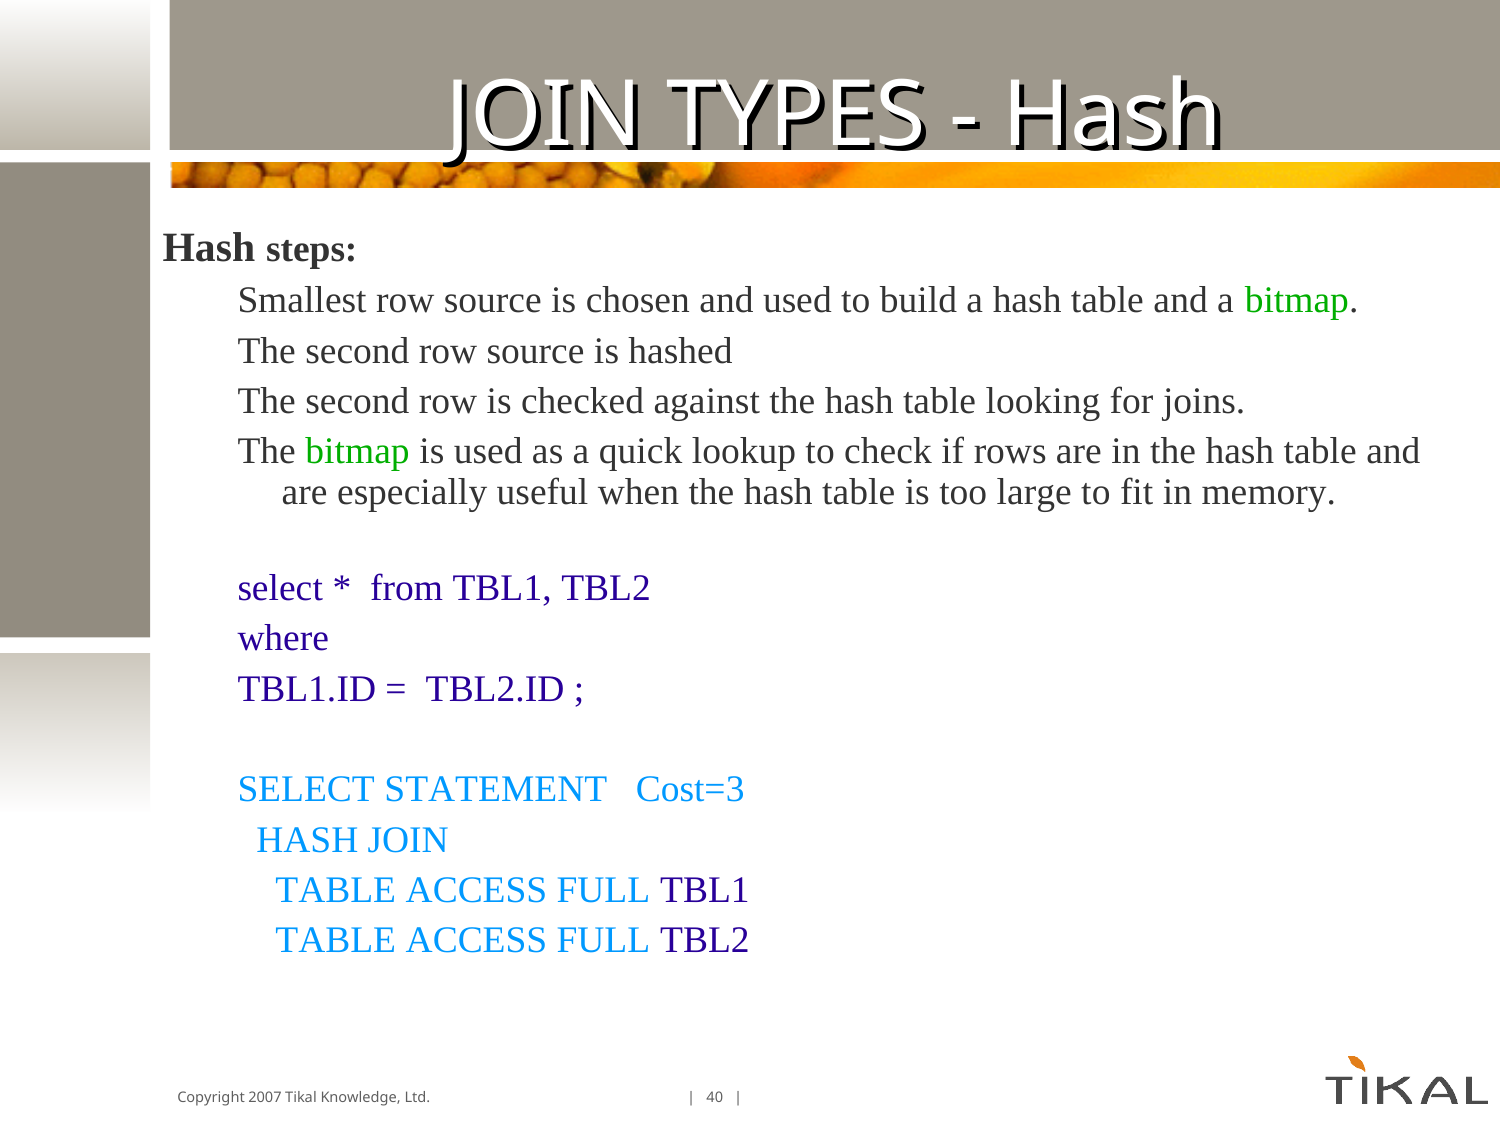

# JOIN TYPES - Hash
Hash steps:
Smallest row source is chosen and used to build a hash table and a bitmap.
The second row source is hashed
The second row is checked against the hash table looking for joins.
The bitmap is used as a quick lookup to check if rows are in the hash table and are especially useful when the hash table is too large to fit in memory.
select * from TBL1, TBL2
where
TBL1.ID = TBL2.ID ;
SELECT STATEMENT Cost=3
 HASH JOIN
 TABLE ACCESS FULL TBL1
 TABLE ACCESS FULL TBL2